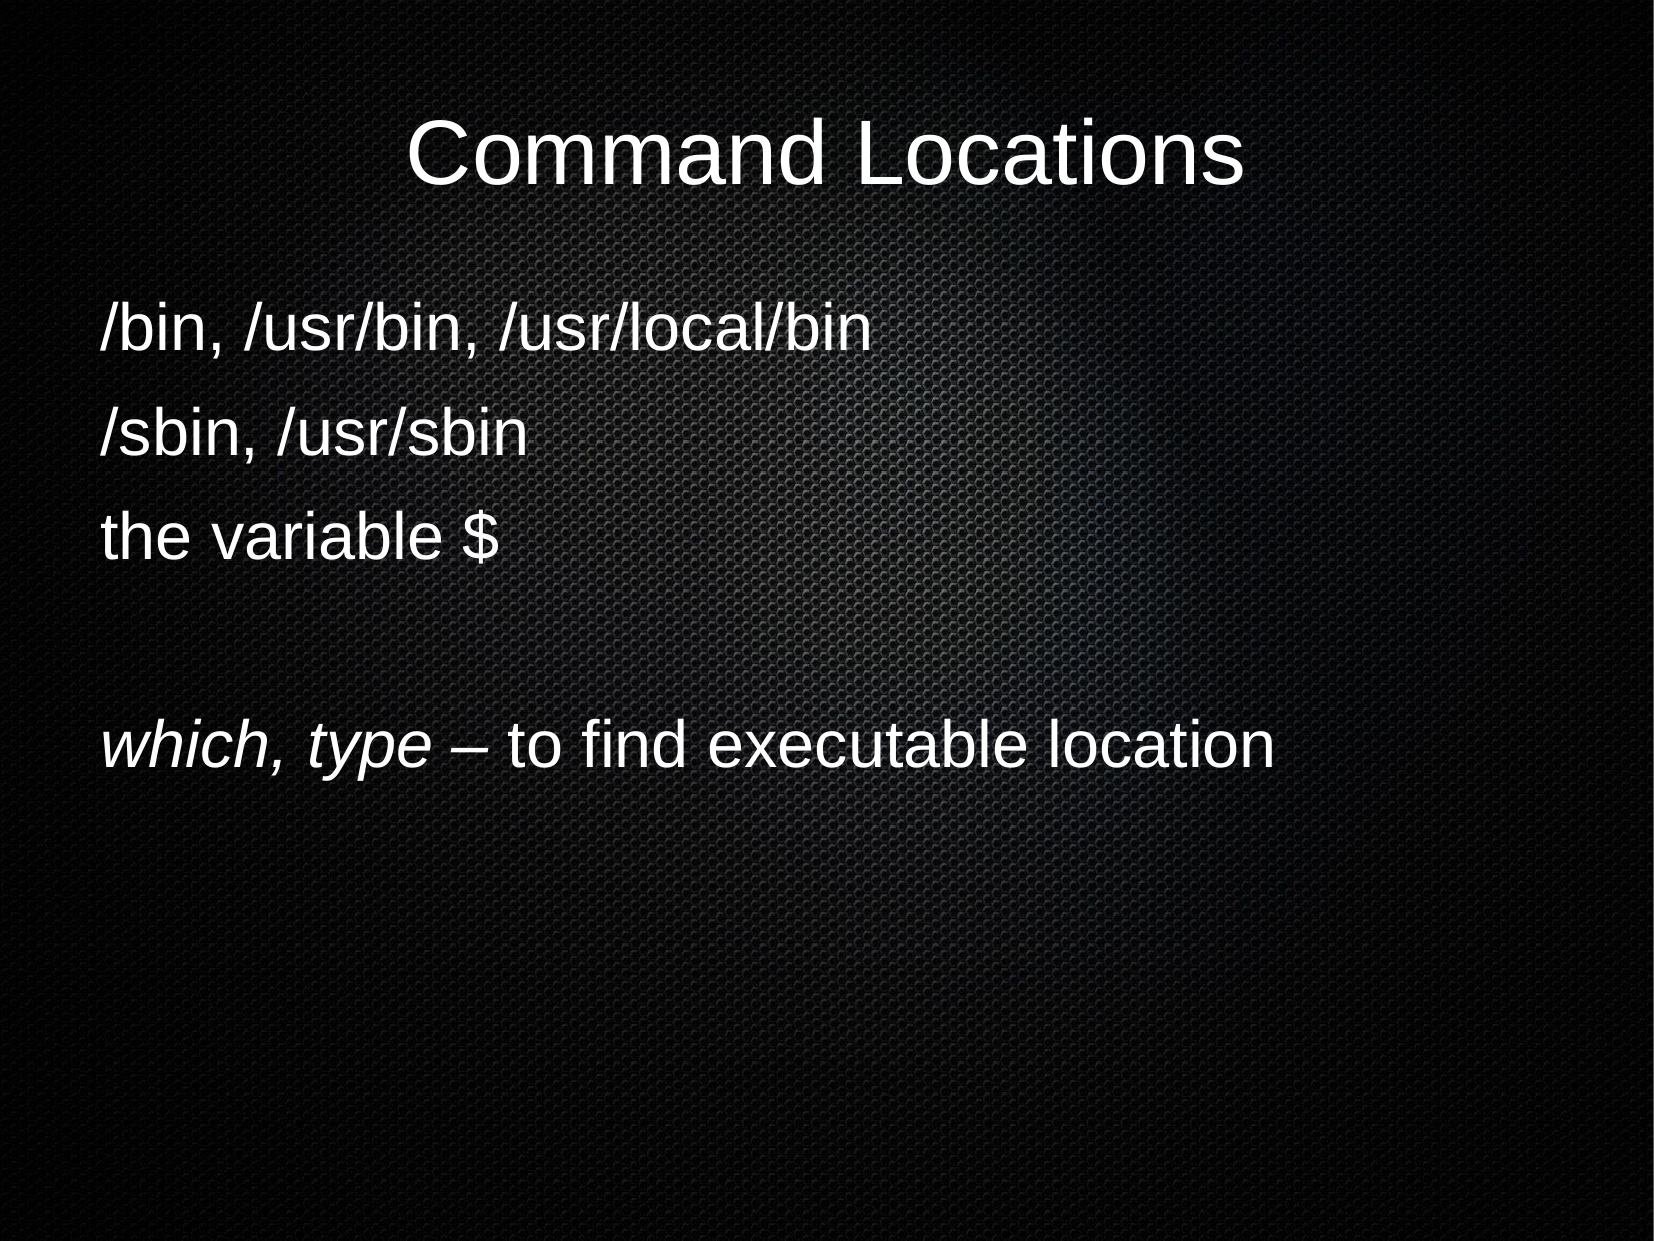

# Command Locations
/bin, /usr/bin, /usr/local/bin
/sbin, /usr/sbin
the variable $
which, type – to find executable location